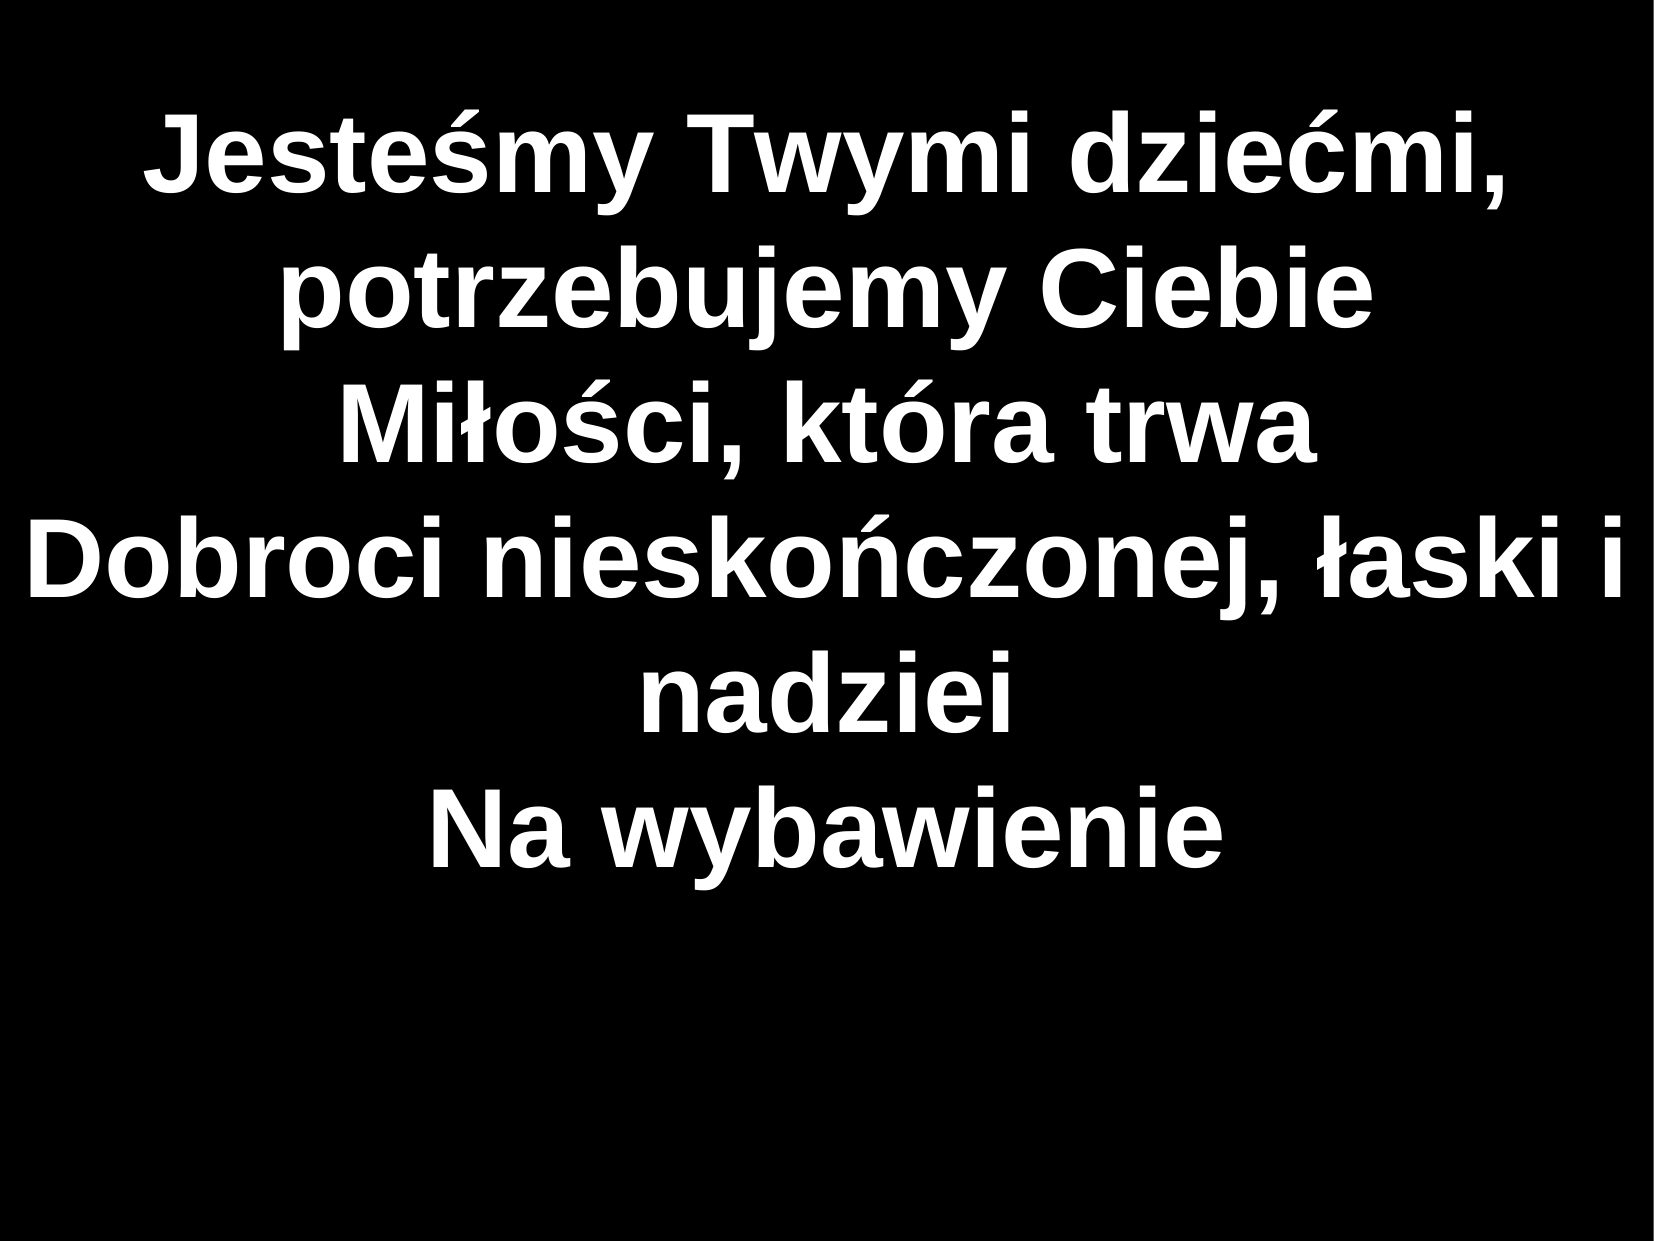

# Jesteśmy Twymi dziećmi, potrzebujemy Ciebie Miłości, która trwa Dobroci nieskończonej, łaski i nadziei Na wybawienie